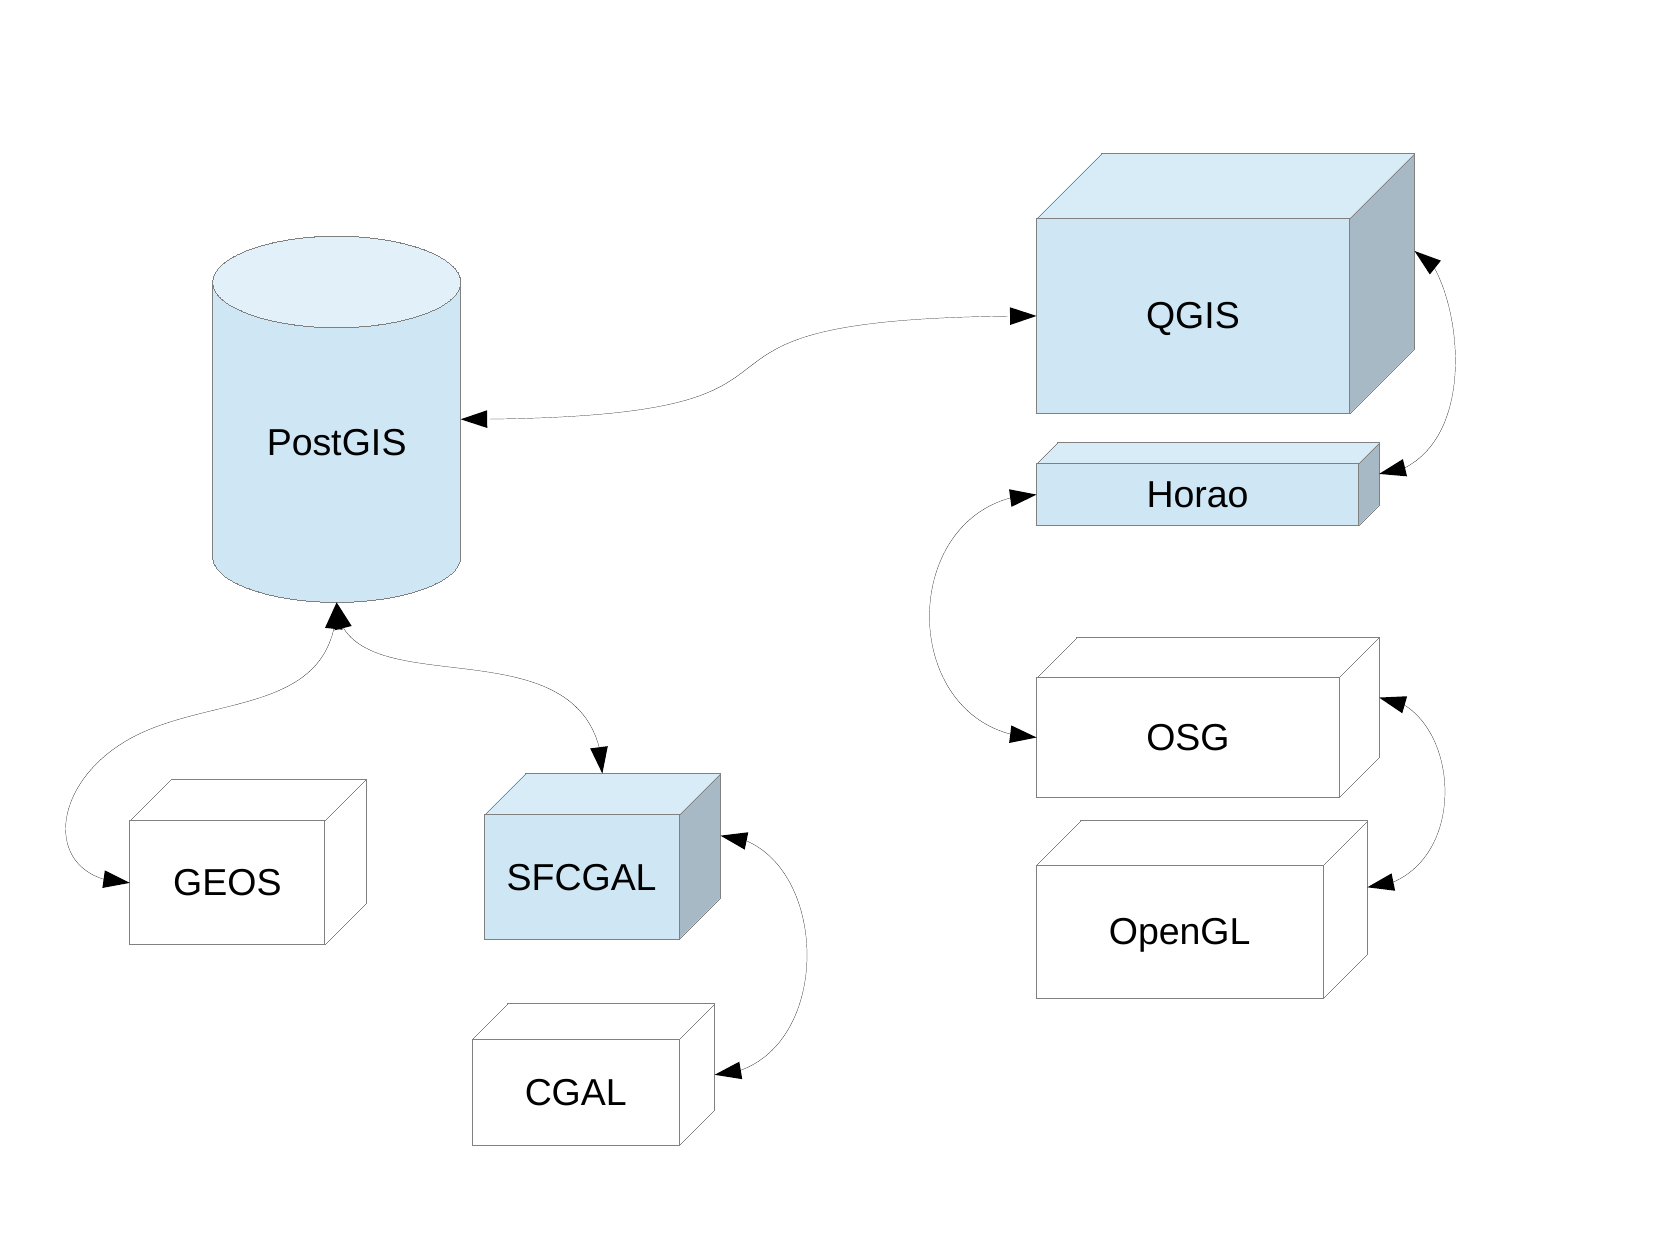

QGIS
PostGIS
Horao
OSG
SFCGAL
GEOS
OpenGL
CGAL